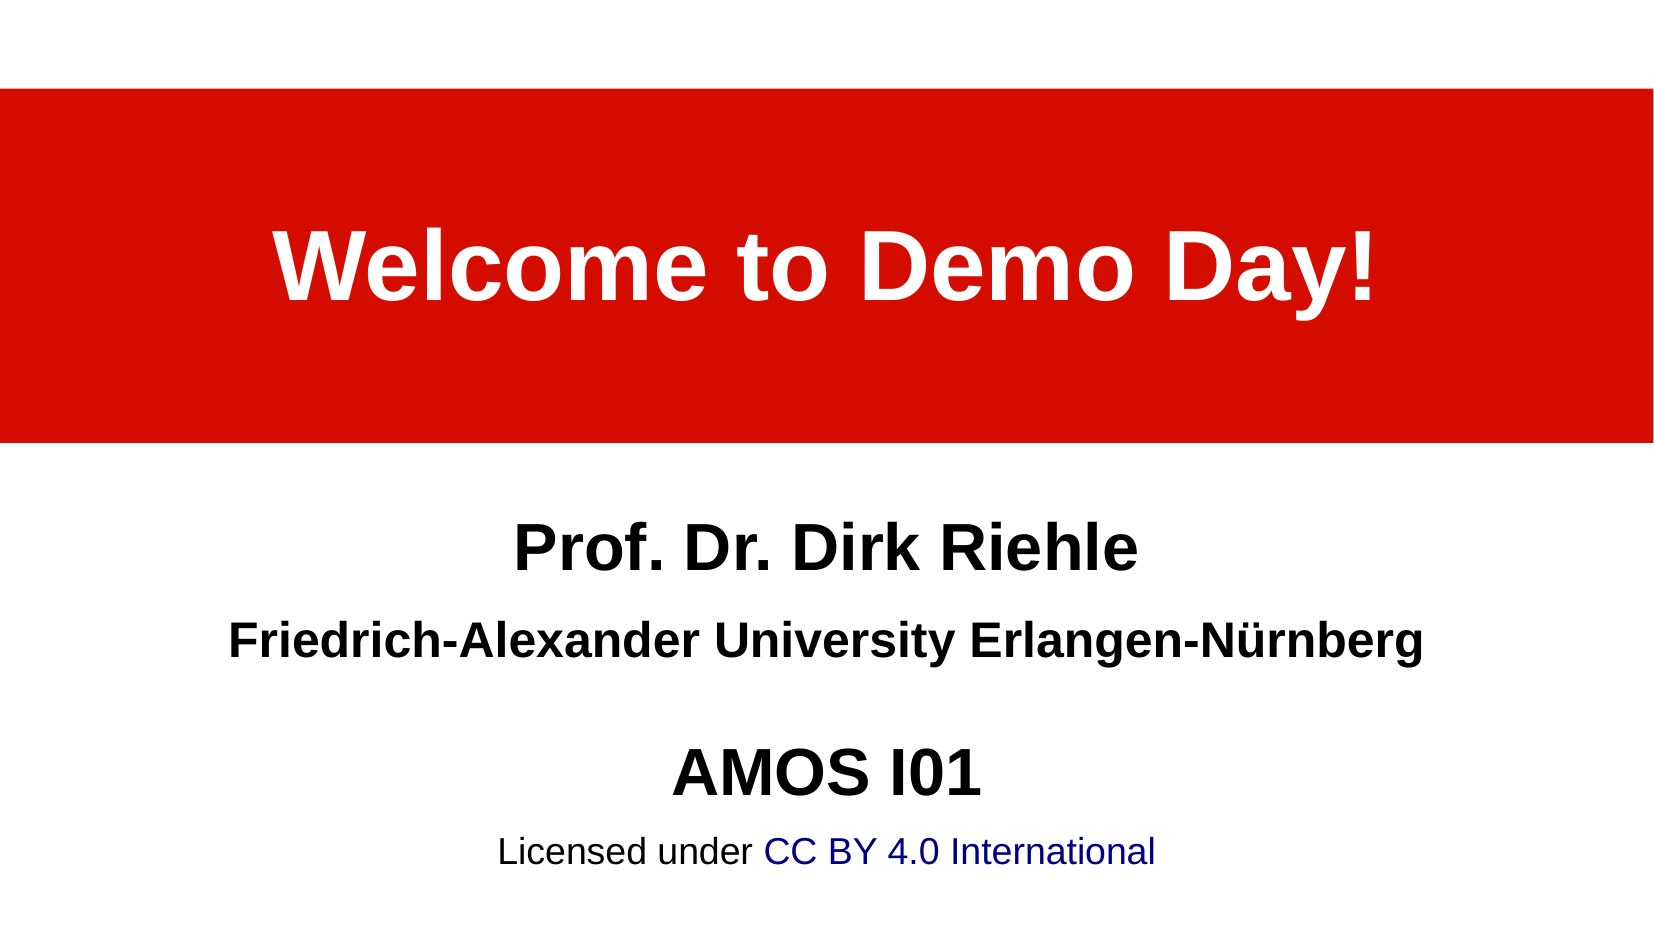

# Welcome to Demo Day!
Prof. Dr. Dirk Riehle
Friedrich-Alexander University Erlangen-Nürnberg
AMOS I01
Licensed under CC BY 4.0 International